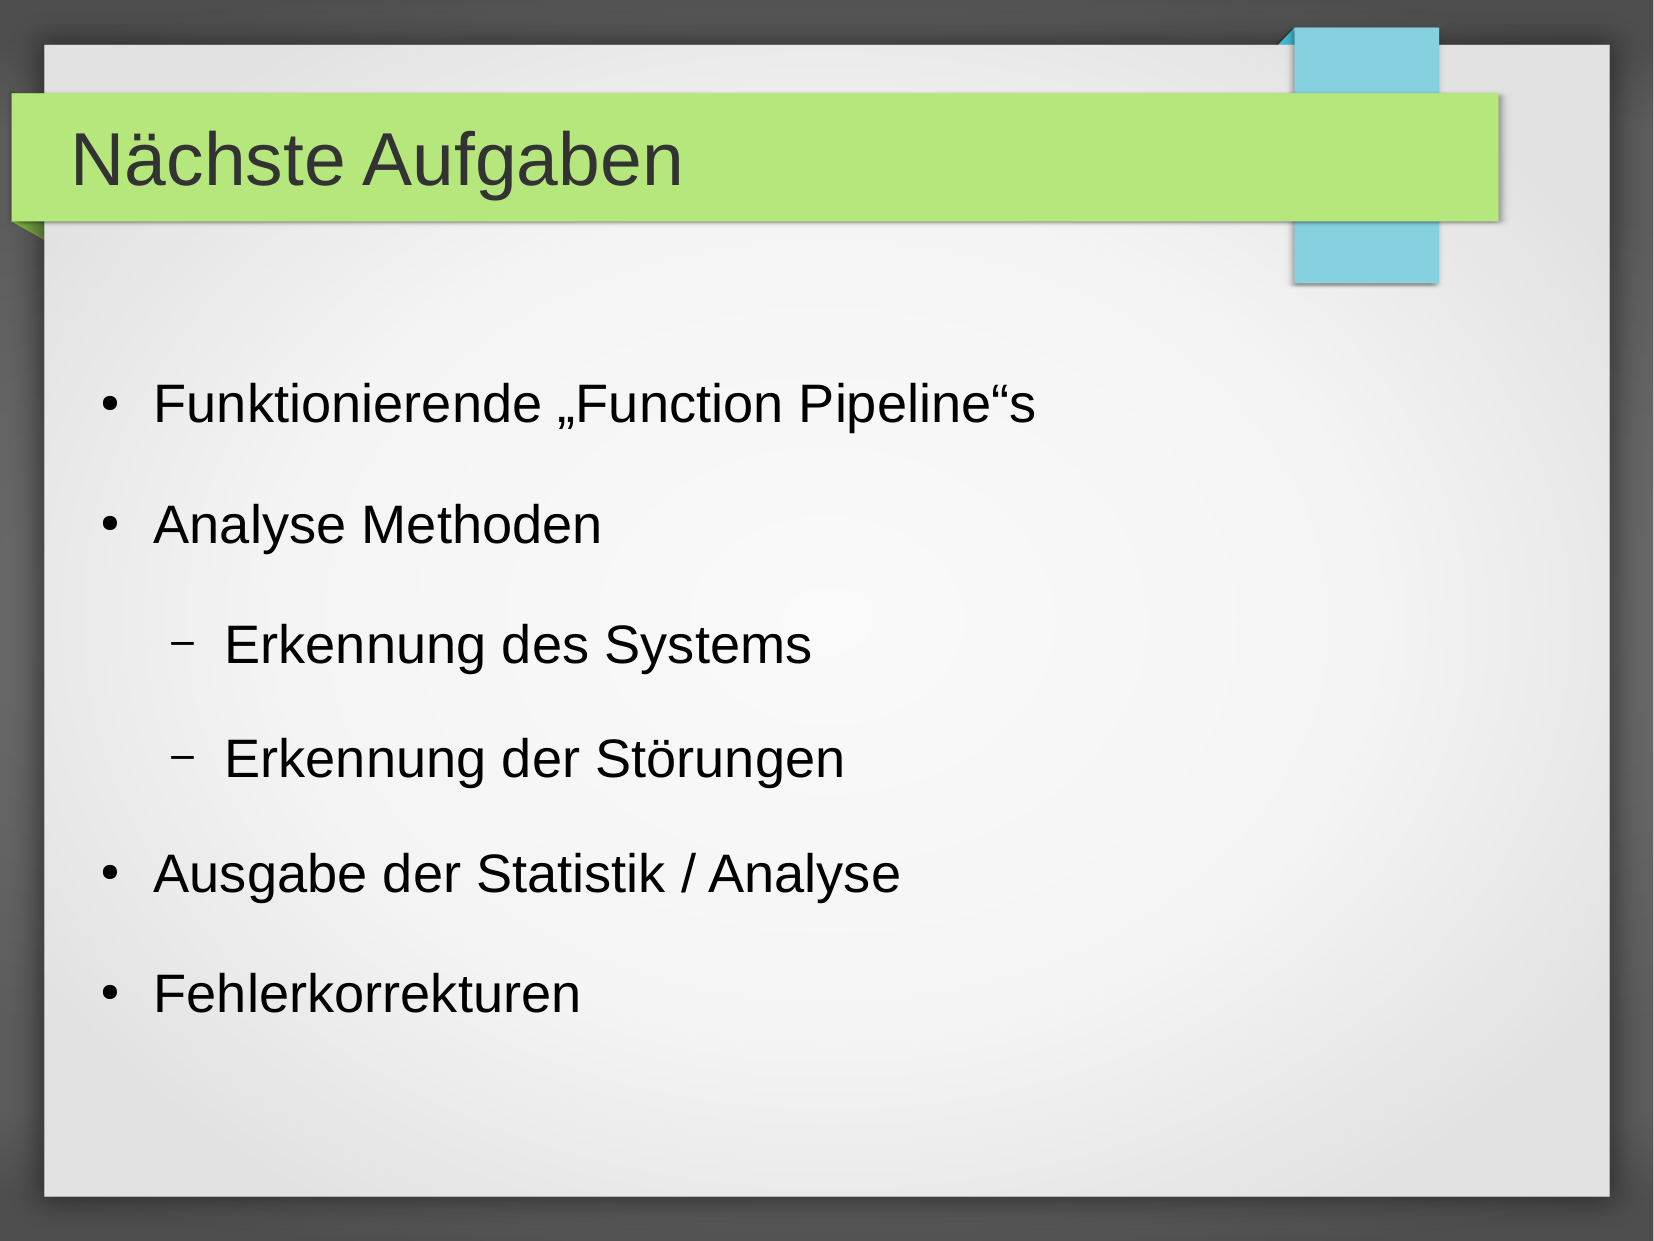

# Nächste Aufgaben
Funktionierende „Function Pipeline“s
Analyse Methoden
Erkennung des Systems
Erkennung der Störungen
Ausgabe der Statistik / Analyse
Fehlerkorrekturen